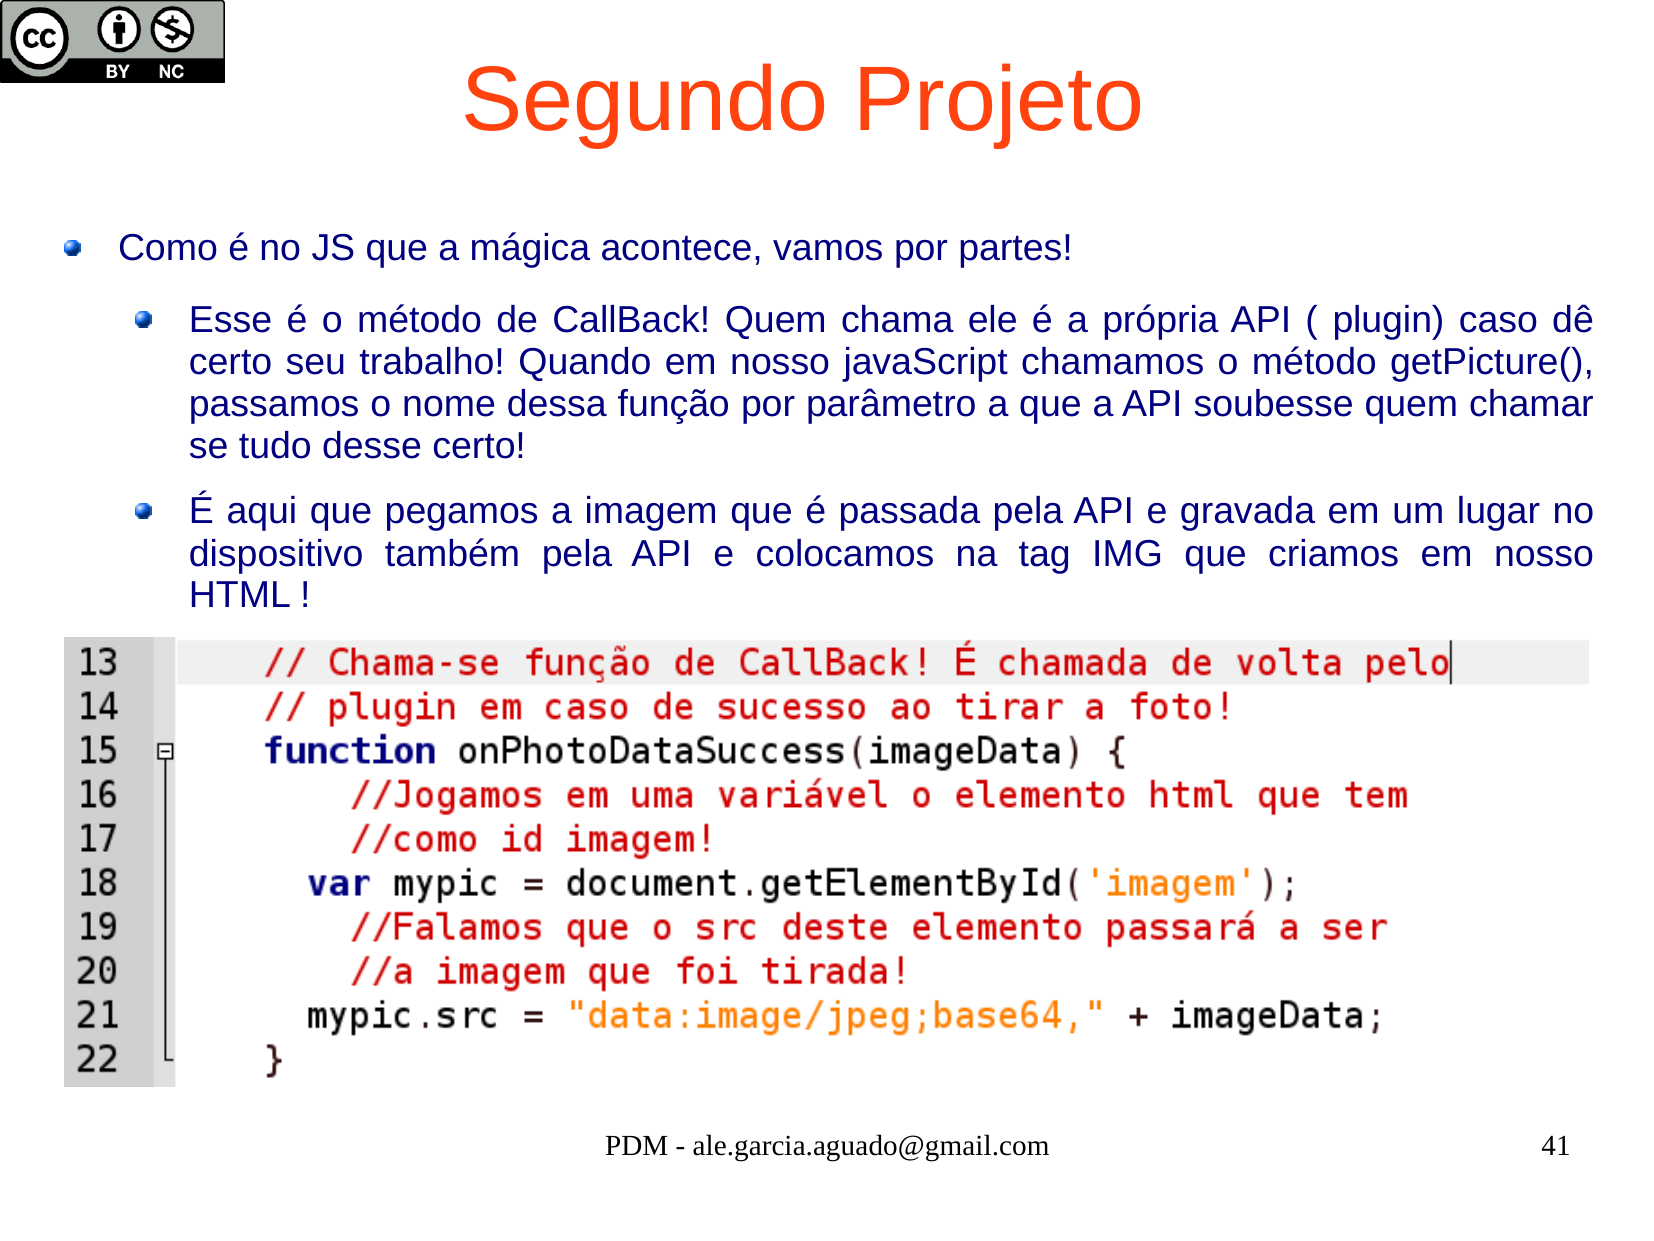

# Segundo Projeto
Como é no JS que a mágica acontece, vamos por partes!
Esse é o método de CallBack! Quem chama ele é a própria API ( plugin) caso dê certo seu trabalho! Quando em nosso javaScript chamamos o método getPicture(), passamos o nome dessa função por parâmetro a que a API soubesse quem chamar se tudo desse certo!
É aqui que pegamos a imagem que é passada pela API e gravada em um lugar no dispositivo também pela API e colocamos na tag IMG que criamos em nosso HTML !
PDM - ale.garcia.aguado@gmail.com
41